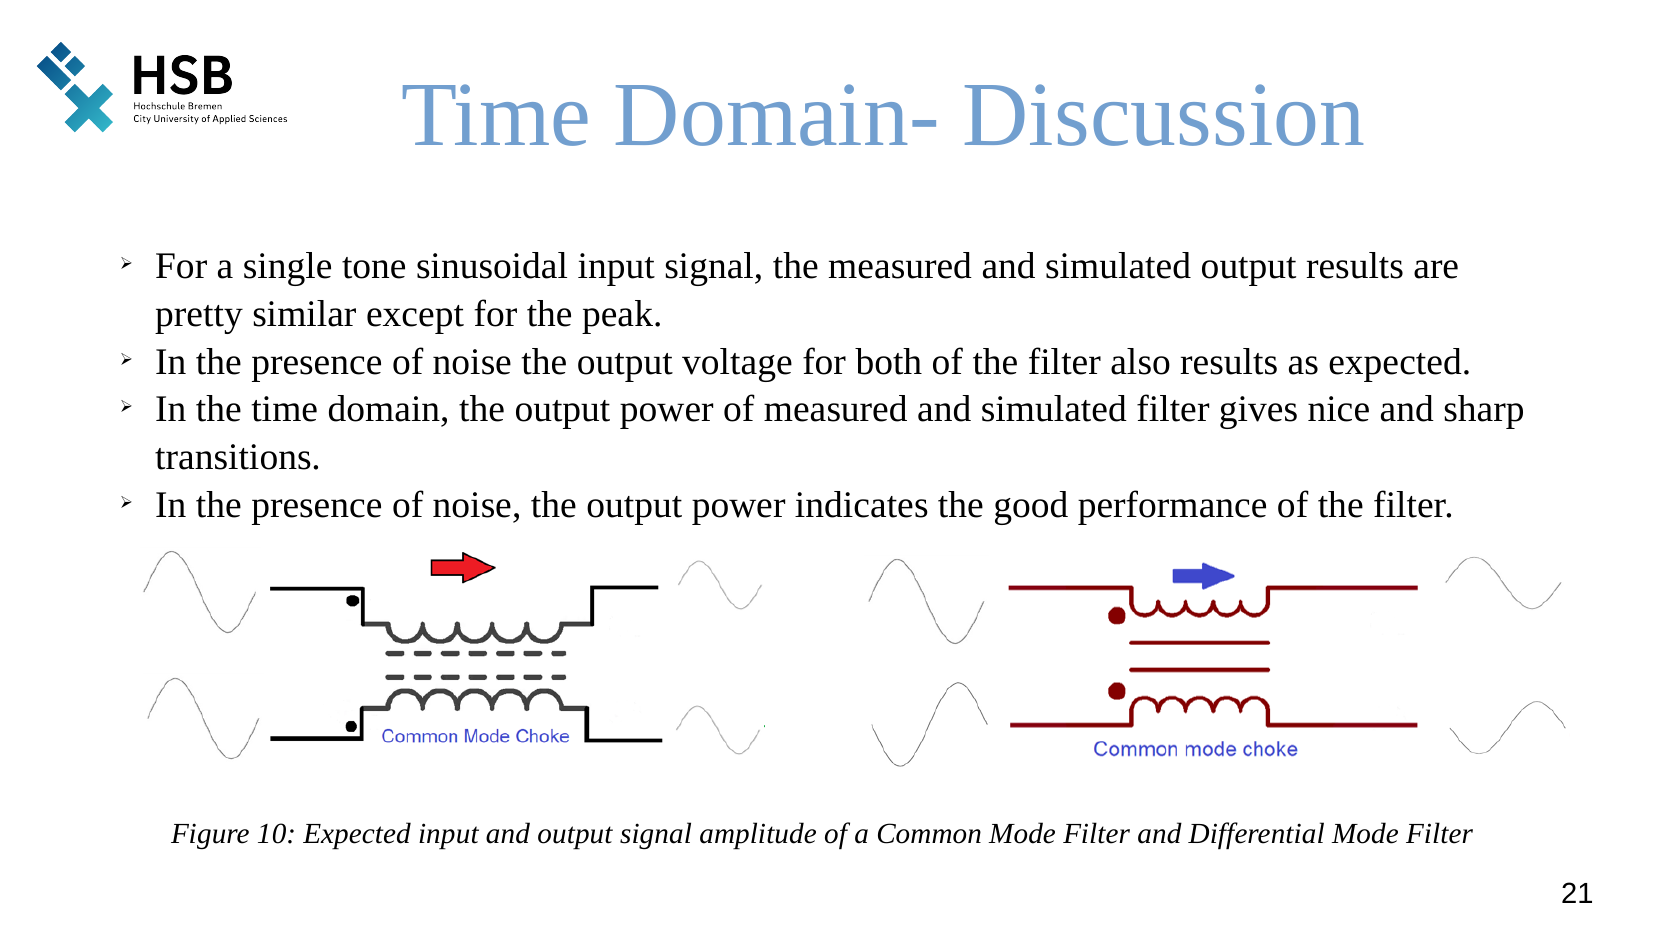

# Time Domain- Discussion
For a single tone sinusoidal input signal, the measured and simulated output results are pretty similar except for the peak.
In the presence of noise the output voltage for both of the filter also results as expected.
In the time domain, the output power of measured and simulated filter gives nice and sharp transitions.
In the presence of noise, the output power indicates the good performance of the filter.
Figure 10: Expected input and output signal amplitude of a Common Mode Filter and Differential Mode Filter